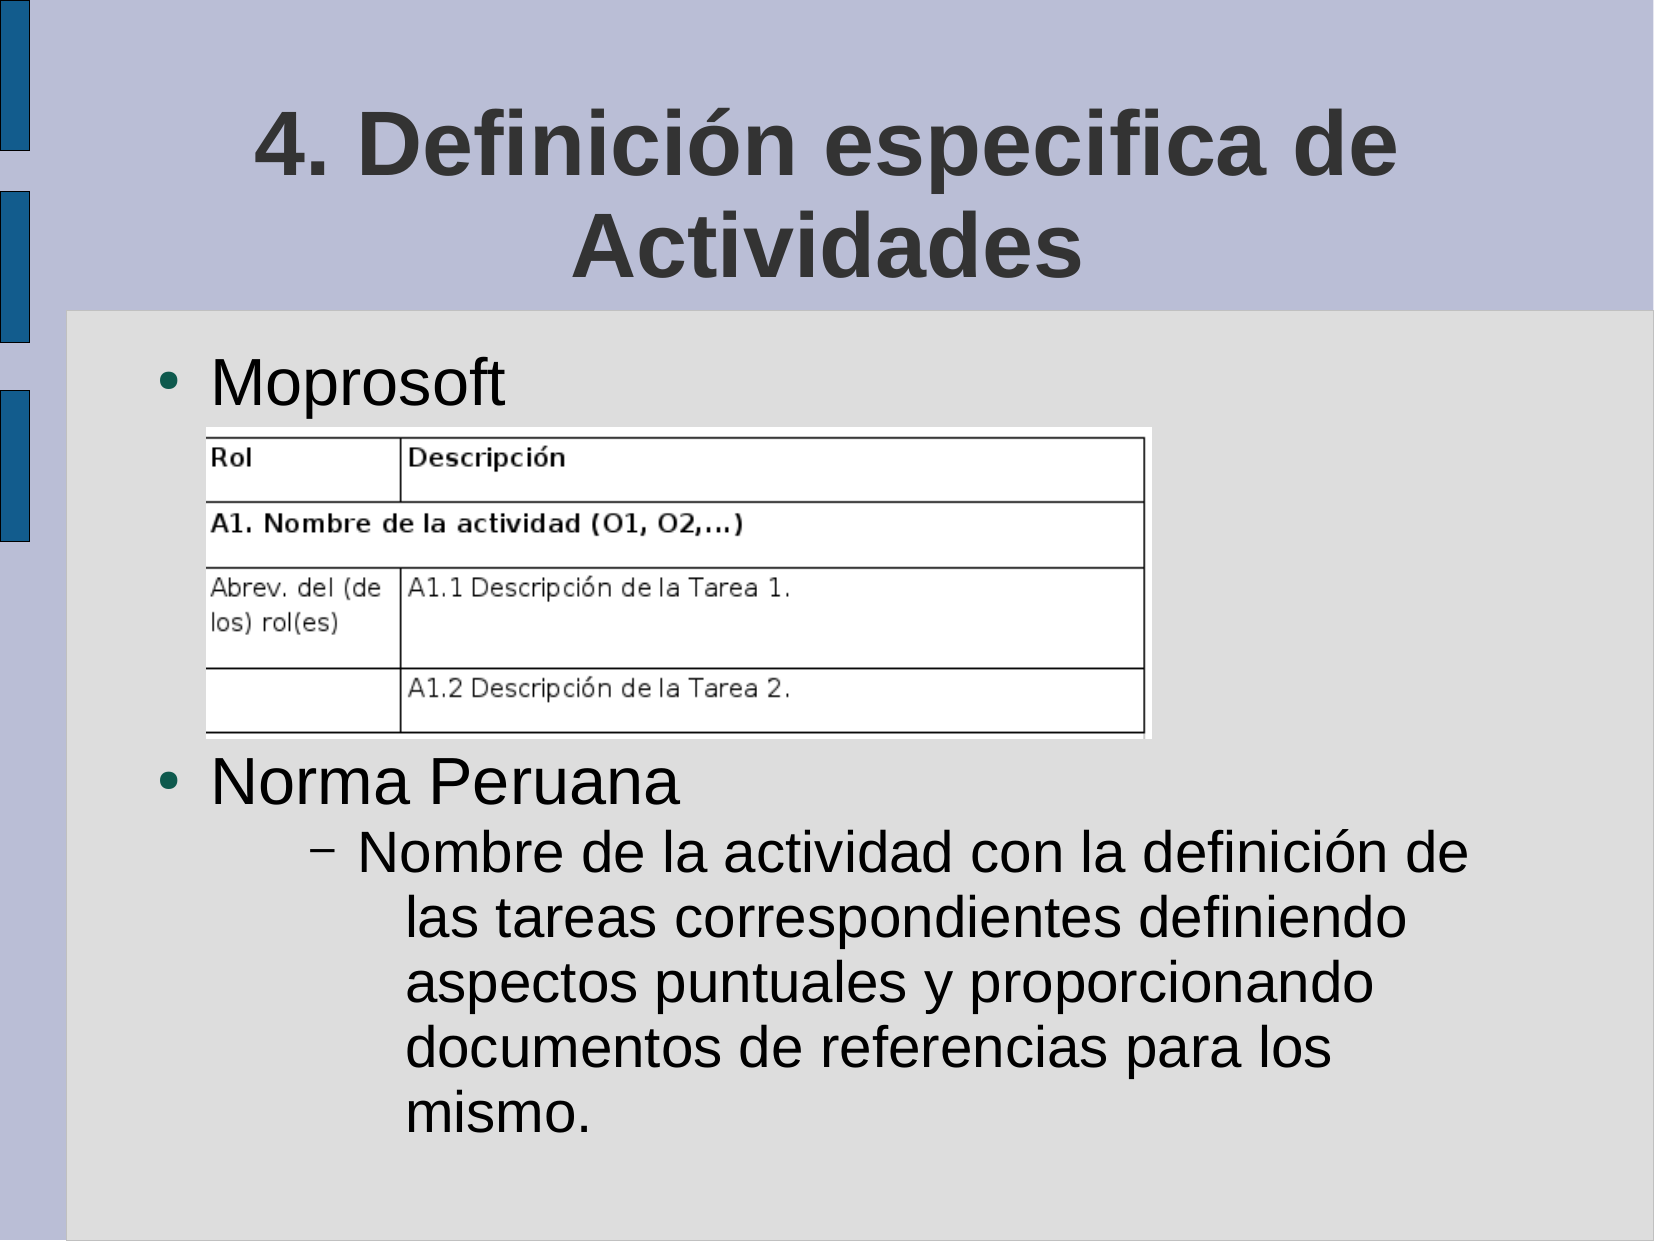

# 4. Definición especifica de Actividades
Moprosoft
Norma Peruana
Nombre de la actividad con la definición de las tareas correspondientes definiendo aspectos puntuales y proporcionando documentos de referencias para los mismo.